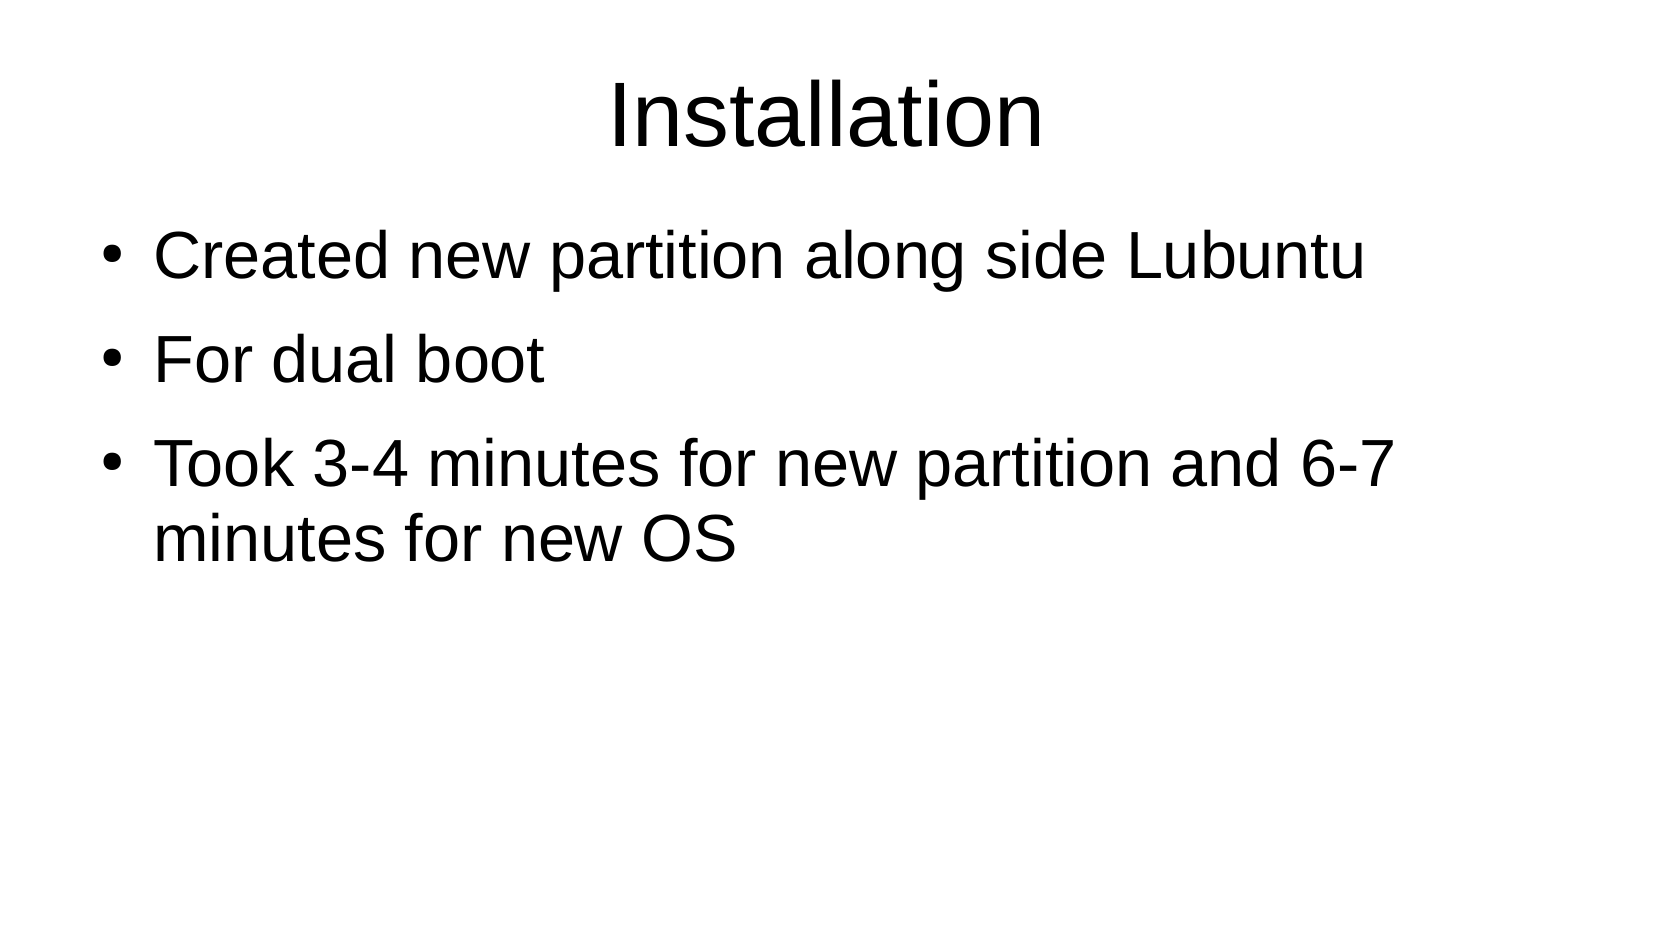

# Installation
Created new partition along side Lubuntu
For dual boot
Took 3-4 minutes for new partition and 6-7 minutes for new OS